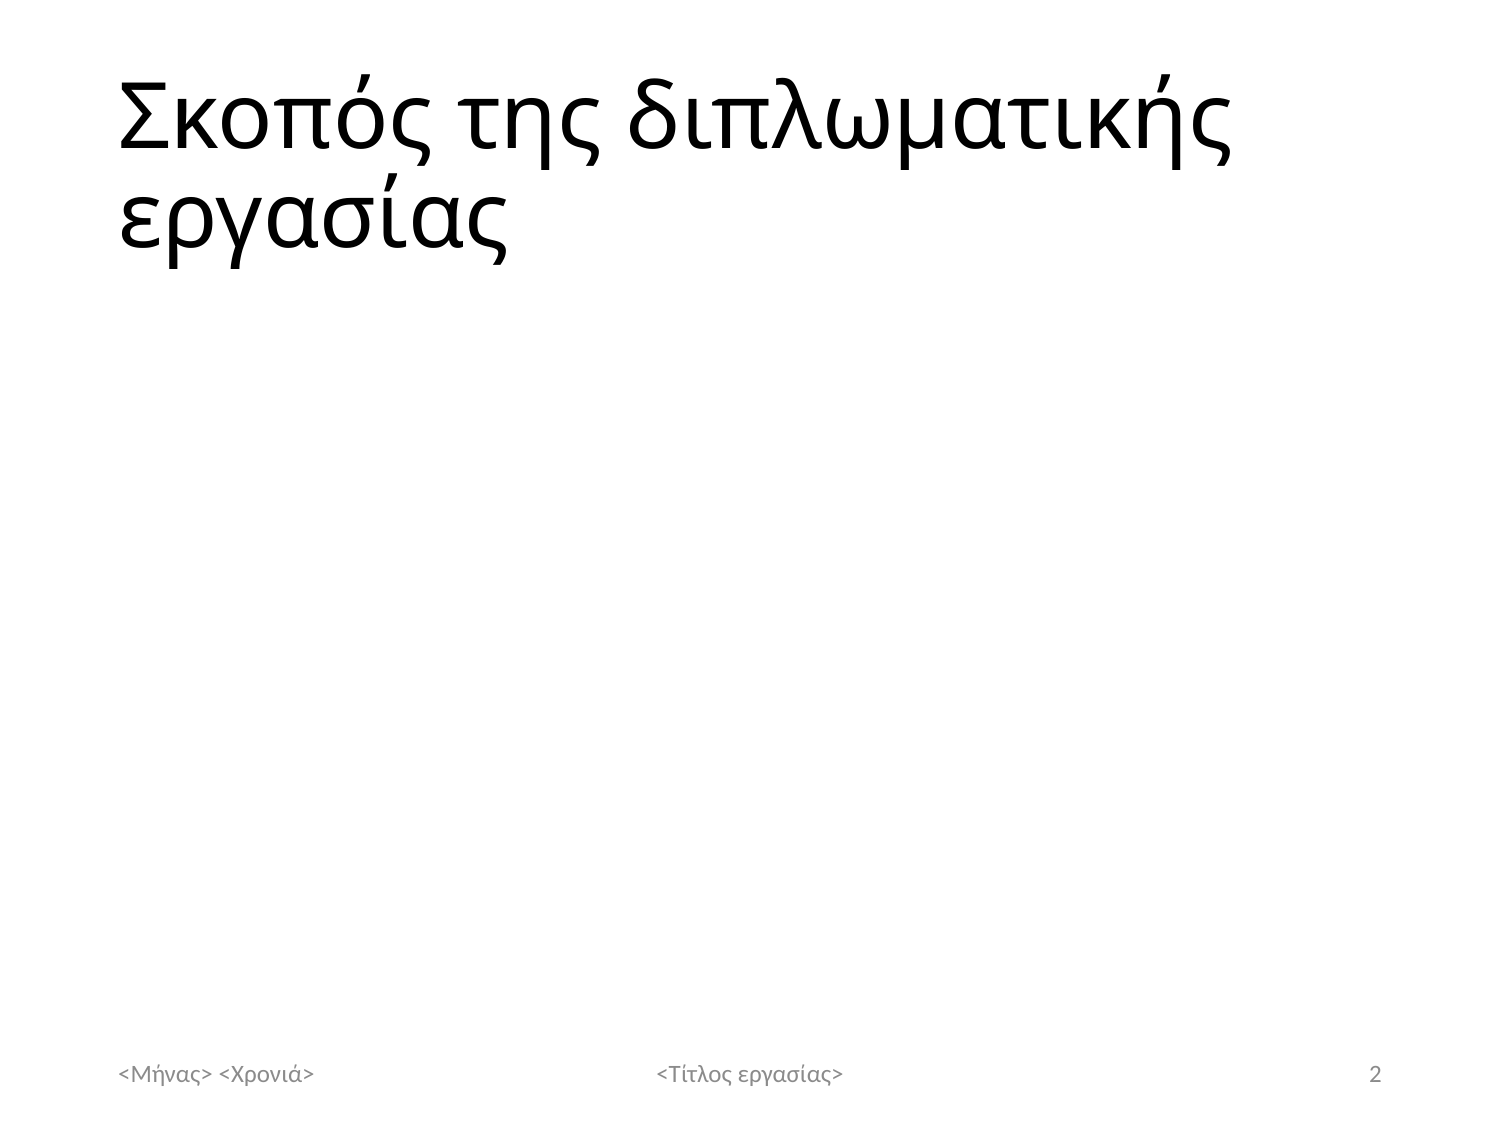

# Σκοπός της διπλωματικής εργασίας
<Μήνας> <Χρονιά>
<Τίτλος εργασίας>